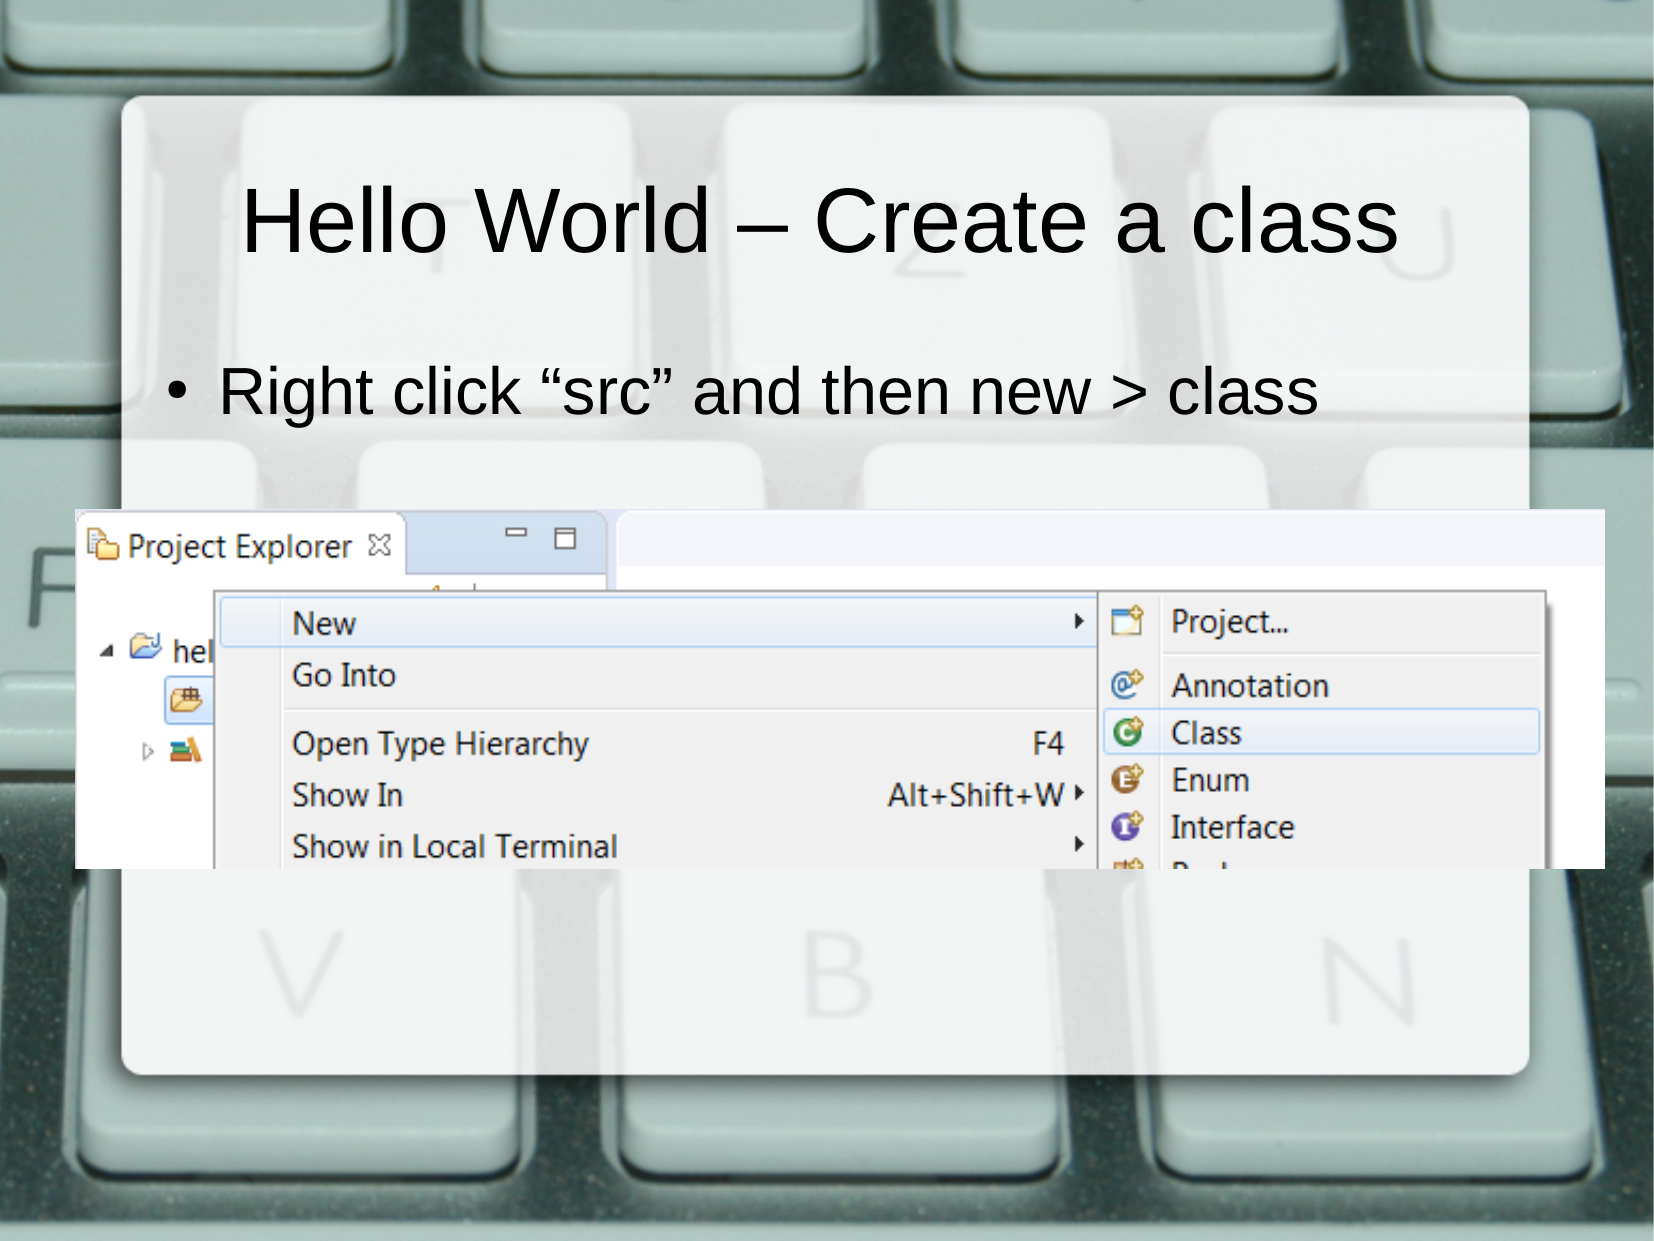

# Hello World – Create a class
Right click “src” and then new > class